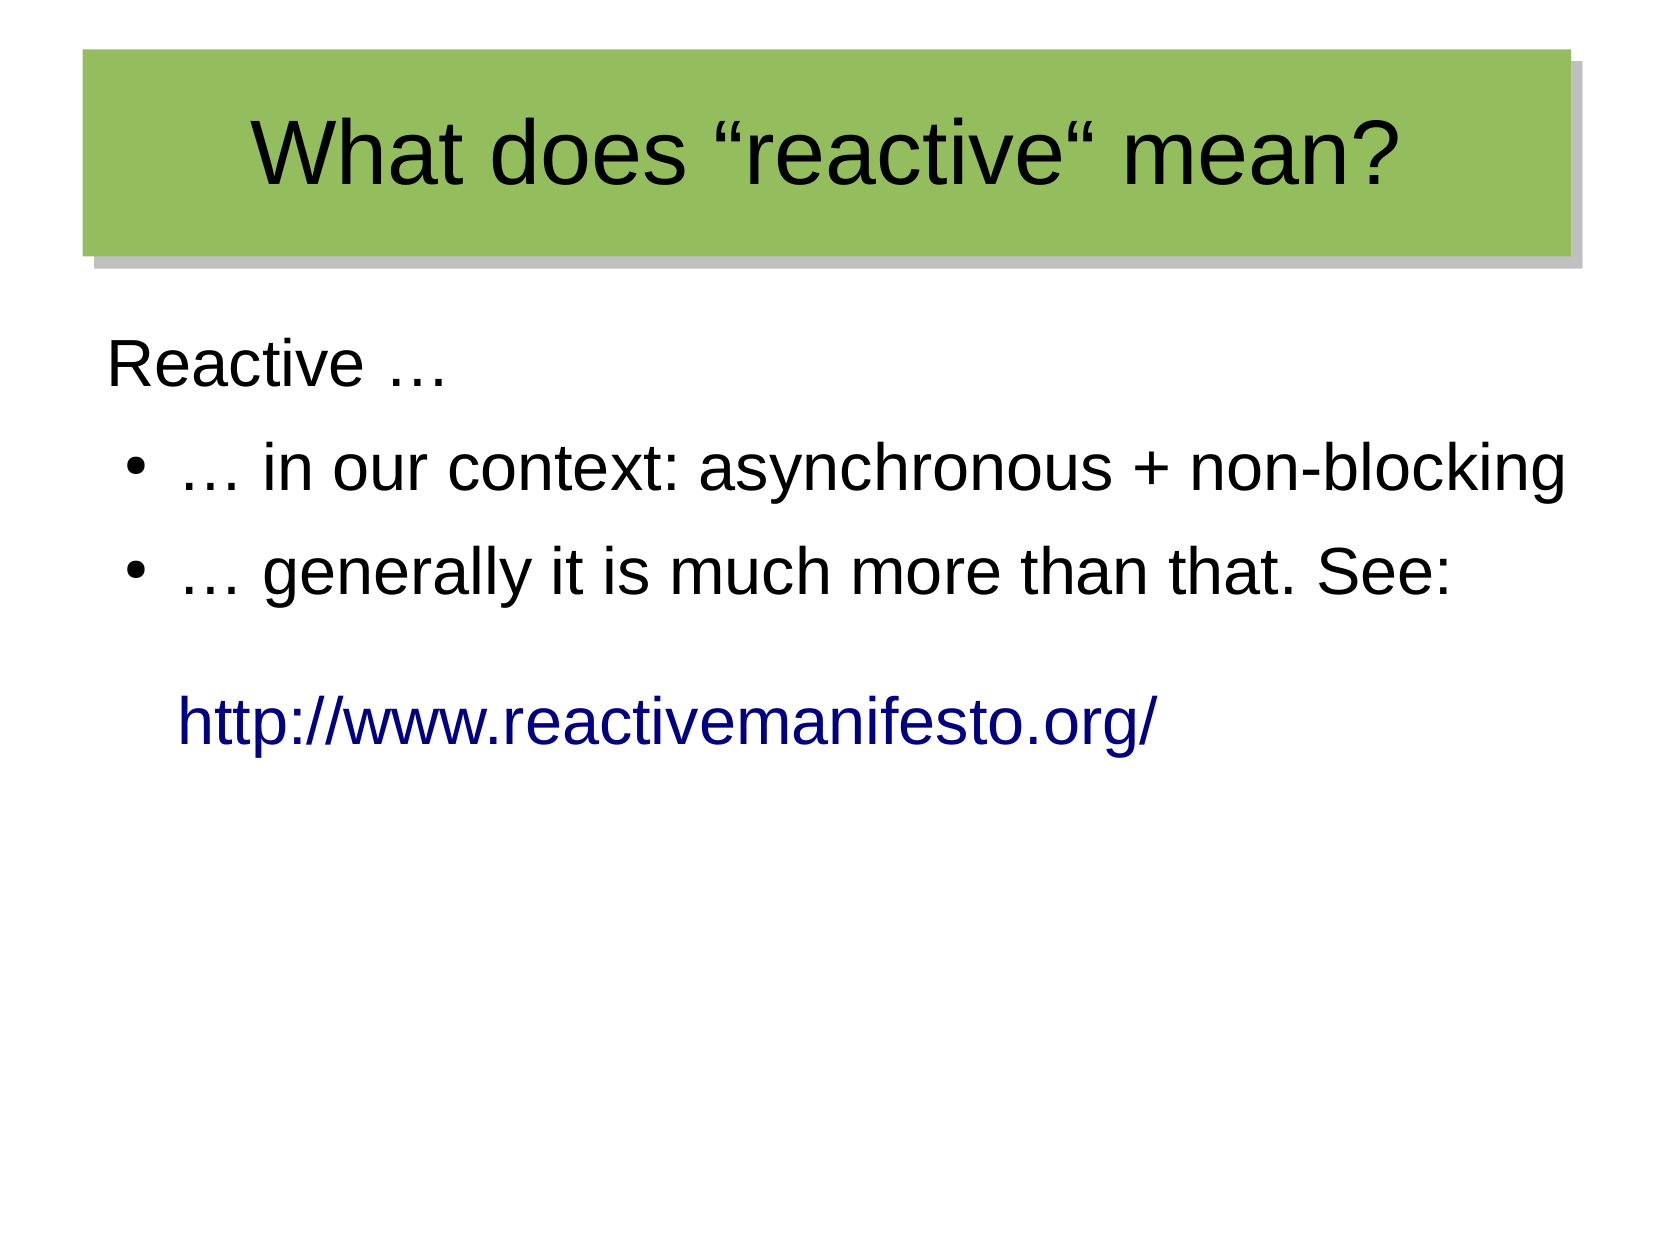

# What does “reactive“ mean?
Reactive …
… in our context: asynchronous + non-blocking
… generally it is much more than that. See:
http://www.reactivemanifesto.org/